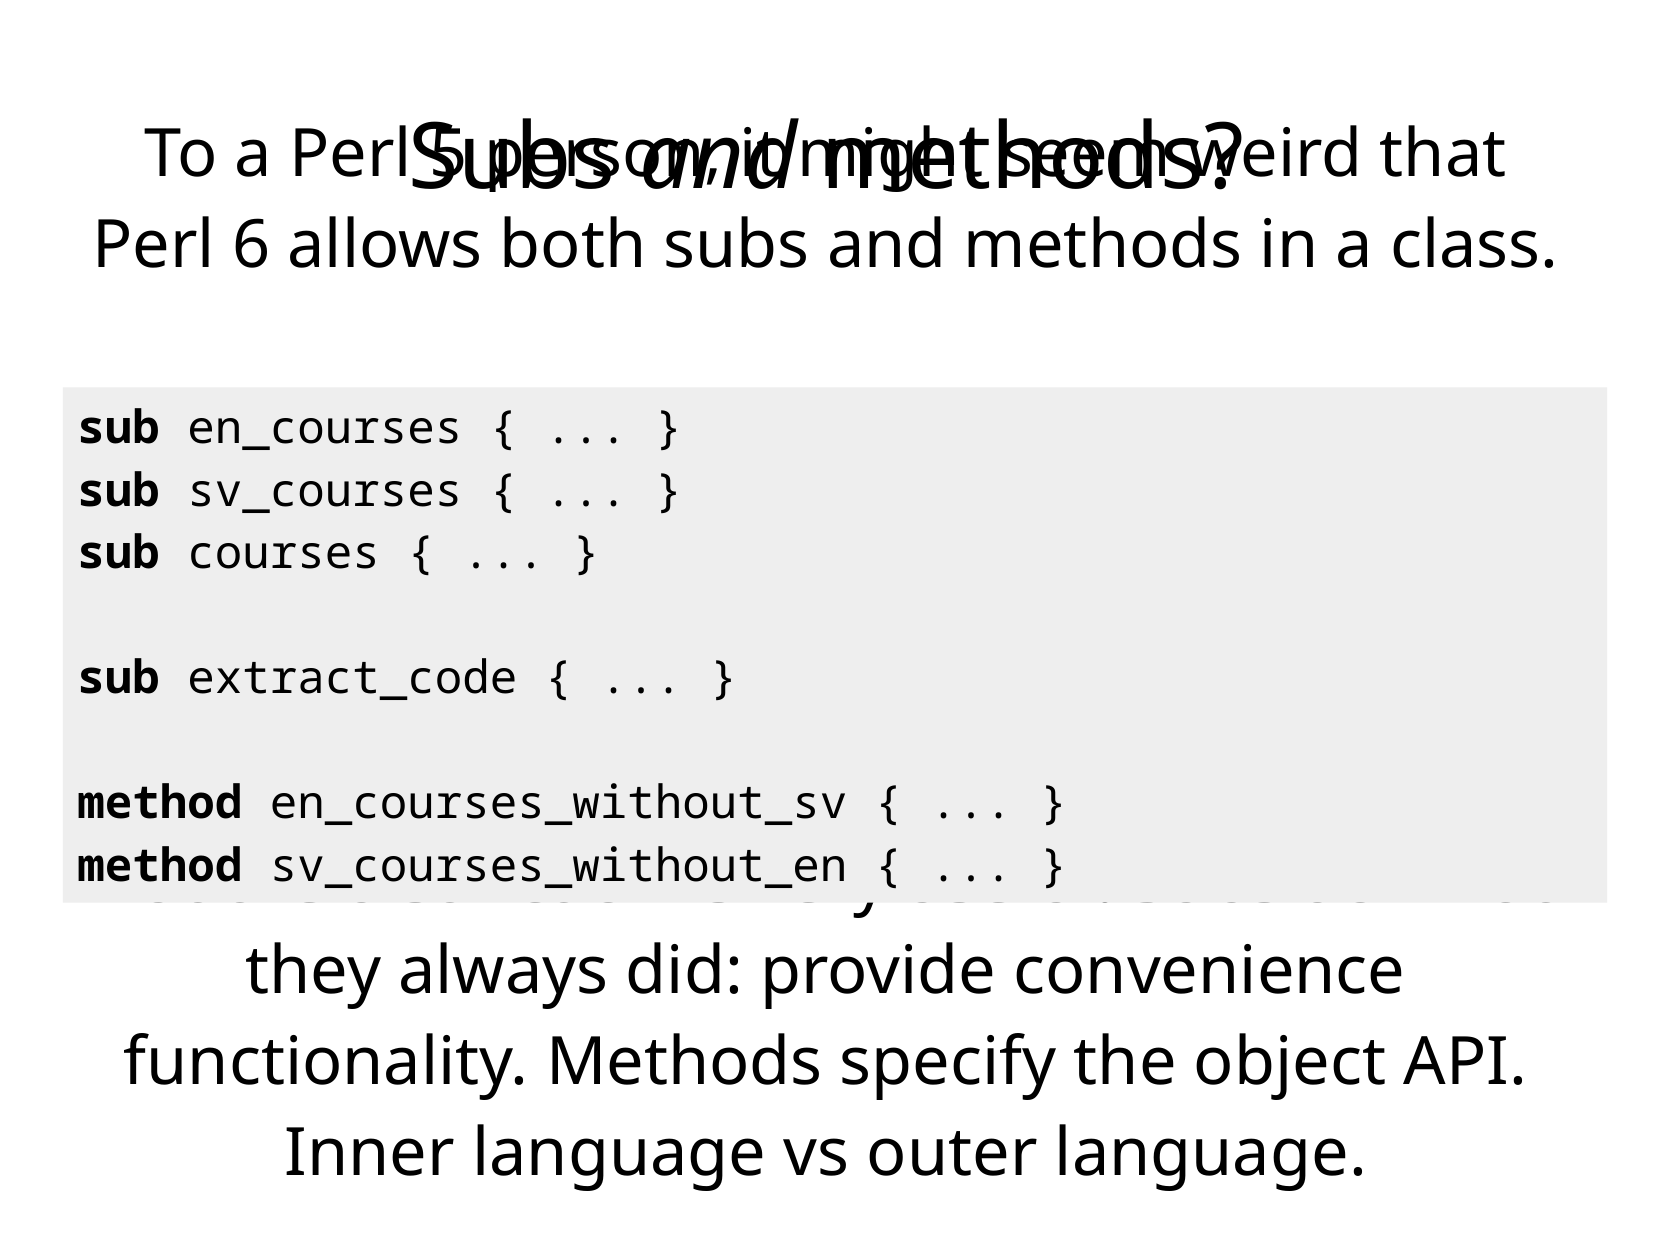

# Subs and methods?
To a Perl 5 person, it might seem weird that Perl 6 allows both subs and methods in a class.
But the distinction is very useful. Subs do what they always did: provide convenience functionality. Methods specify the object API. Inner language vs outer language.
sub en_courses { ... }
sub sv_courses { ... }
sub courses { ... }
sub extract_code { ... }
method en_courses_without_sv { ... }
method sv_courses_without_en { ... }